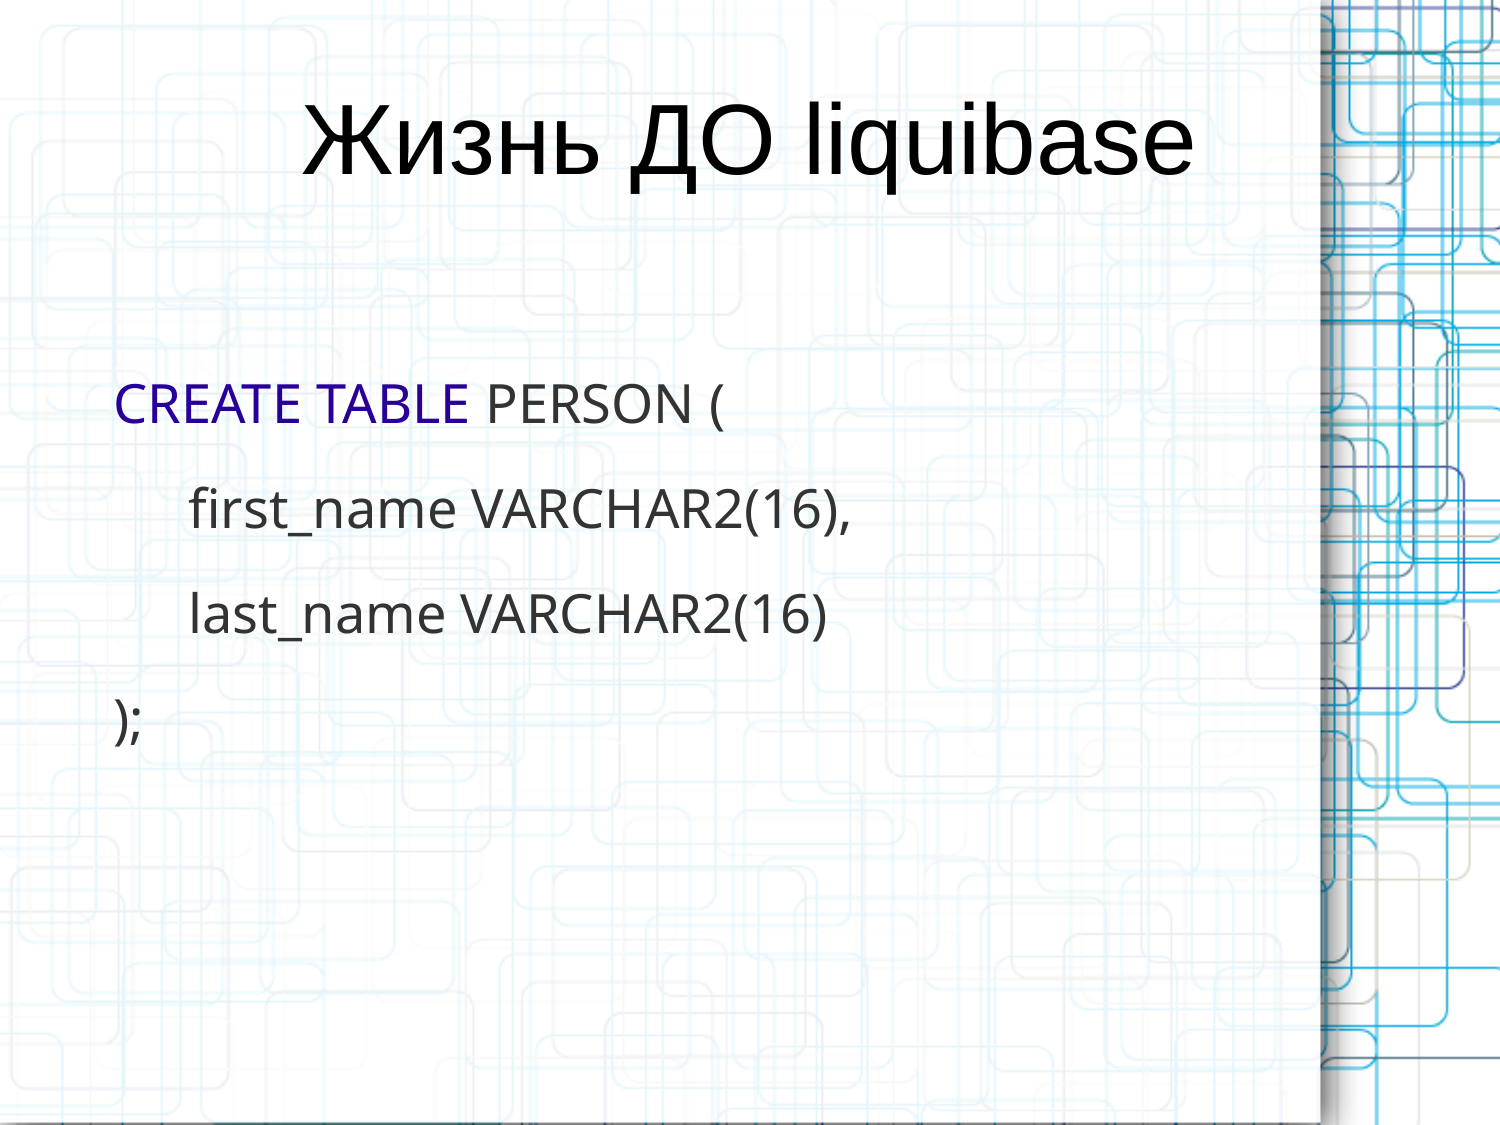

# Жизнь ДО liquibase
CREATE TABLE PERSON (
	first_name VARCHAR2(16),
	last_name VARCHAR2(16)
);